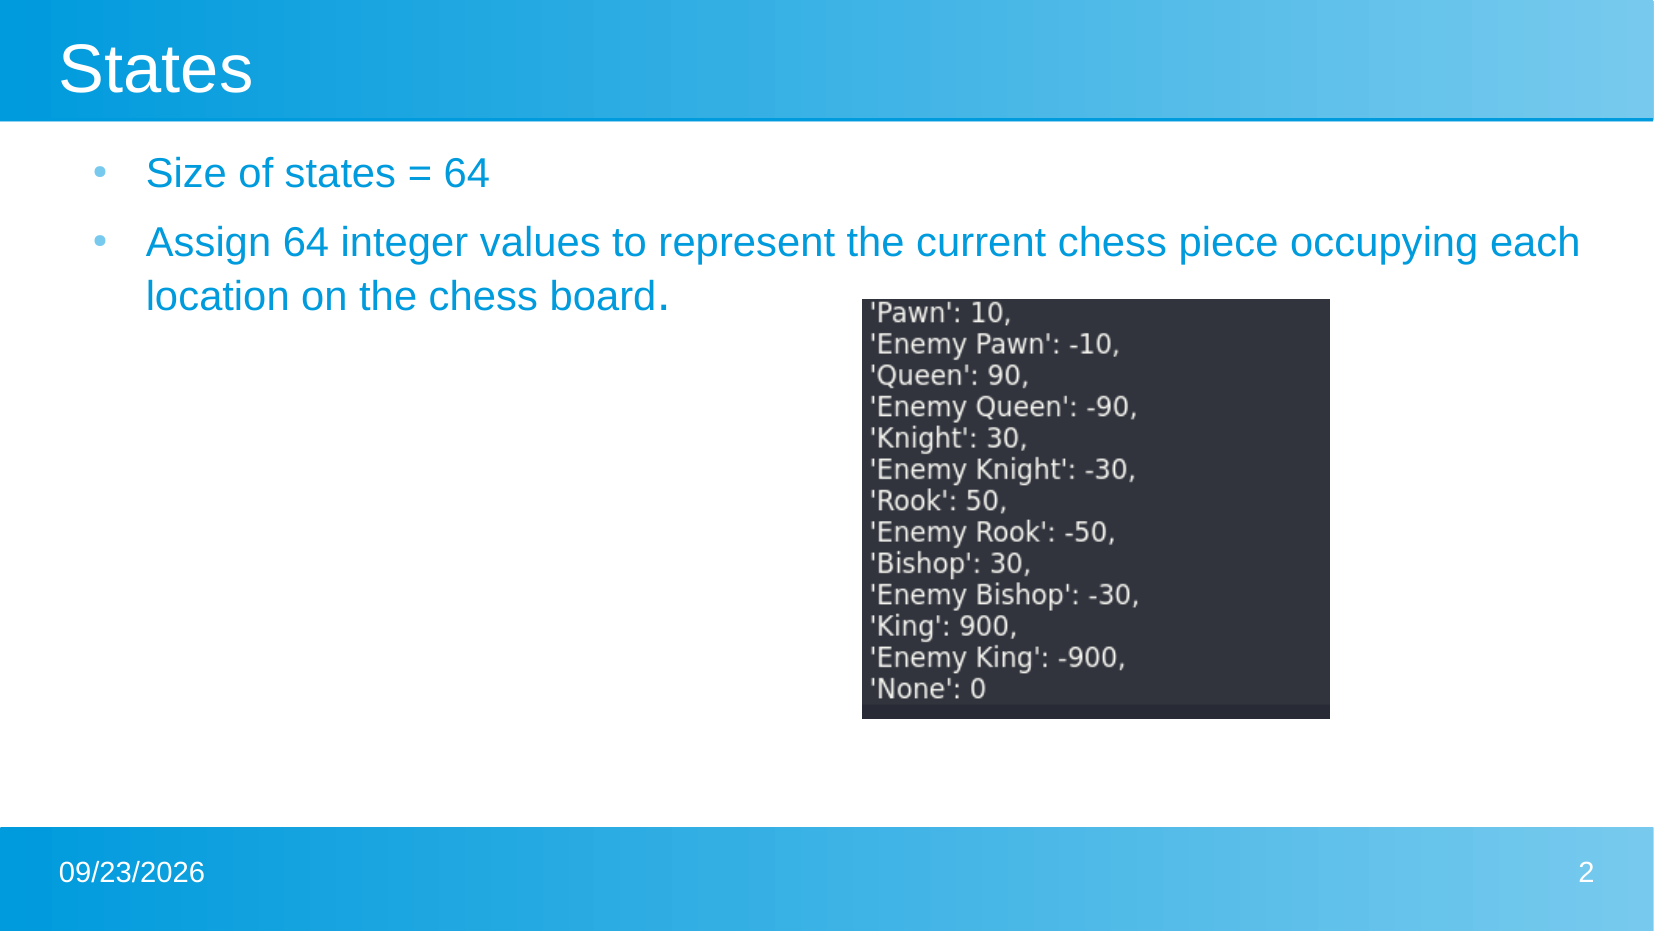

# States
Size of states = 64
Assign 64 integer values to represent the current chess piece occupying each location on the chess board.
2